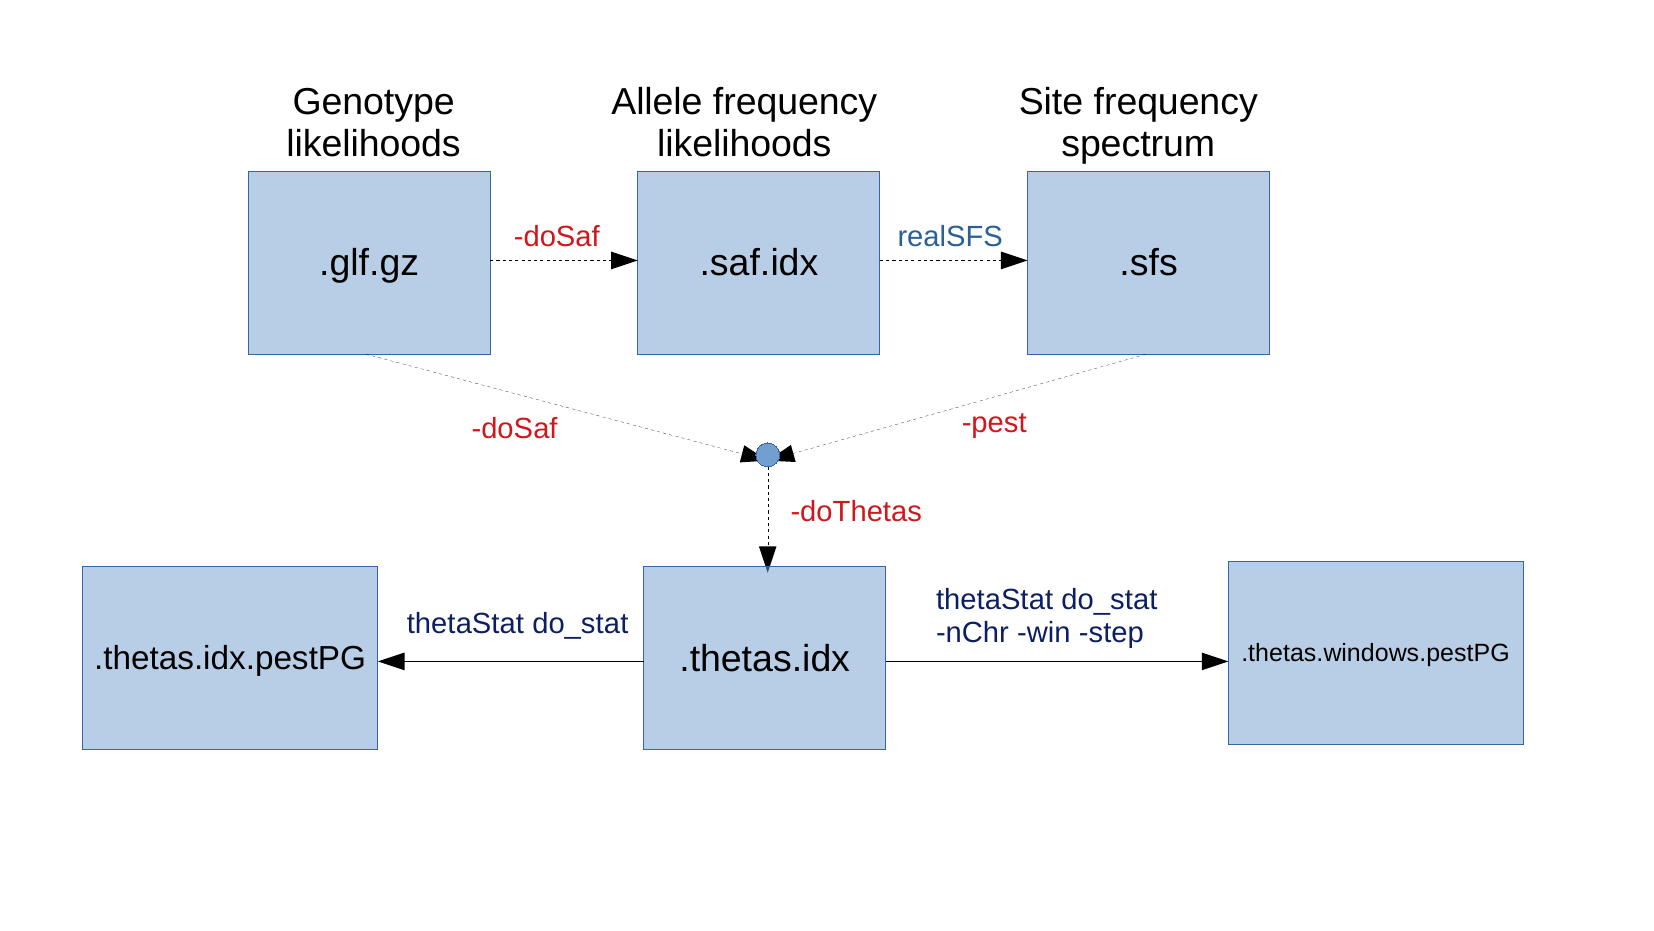

Genotype likelihoods
Allele frequency likelihoods
Site frequency spectrum
.glf.gz
.saf.idx
.sfs
-doSaf
realSFS
-pest
-doSaf
-doThetas
thetaStat do_stat
-nChr -win -step
.thetas.windows.pestPG
.thetas.idx.pestPG
thetaStat do_stat
.thetas.idx